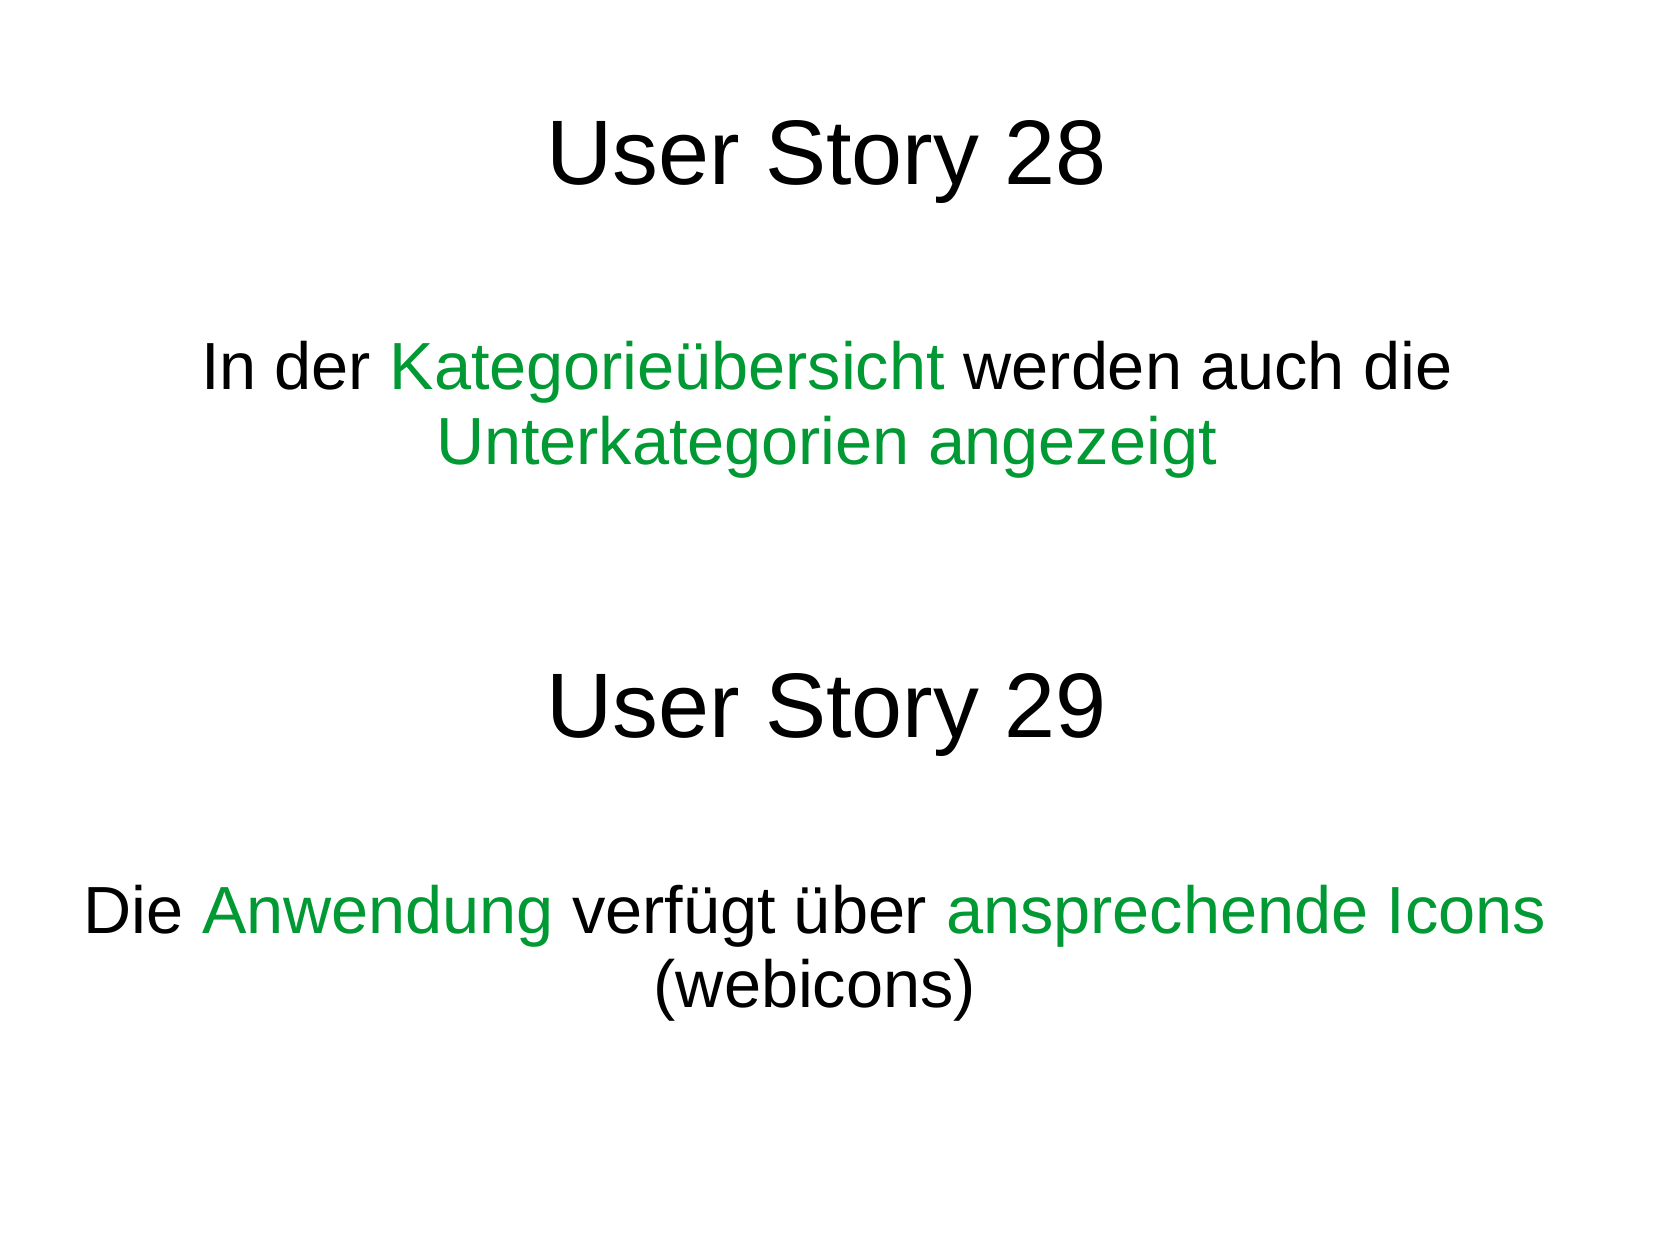

# User Story 28
In der Kategorieübersicht werden auch die Unterkategorien angezeigt
User Story 29
Die Anwendung verfügt über ansprechende Icons (webicons)